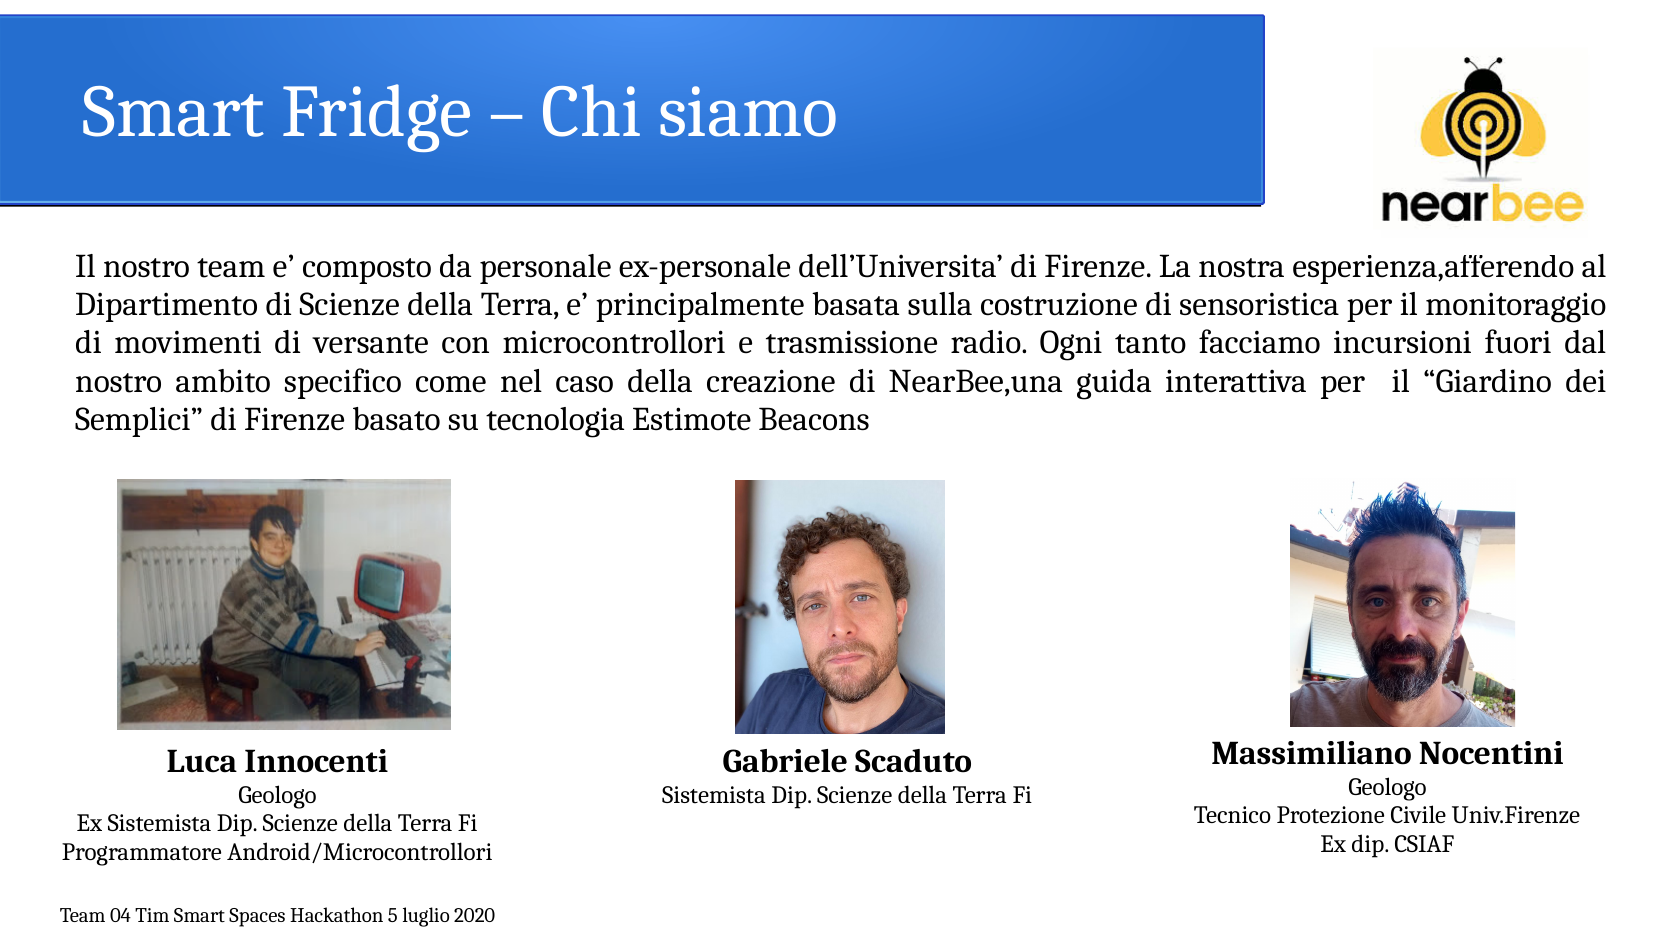

# Smart Fridge – Chi siamo
Il nostro team e’ composto da personale ex-personale dell’Universita’ di Firenze. La nostra esperienza,afferendo al Dipartimento di Scienze della Terra, e’ principalmente basata sulla costruzione di sensoristica per il monitoraggio di movimenti di versante con microcontrollori e trasmissione radio. Ogni tanto facciamo incursioni fuori dal nostro ambito specifico come nel caso della creazione di NearBee,una guida interattiva per il “Giardino dei Semplici” di Firenze basato su tecnologia Estimote Beacons
Massimiliano Nocentini
Geologo
Tecnico Protezione Civile Univ.Firenze
Ex dip. CSIAF
Luca Innocenti
Geologo
Ex Sistemista Dip. Scienze della Terra Fi
Programmatore Android/Microcontrollori
Gabriele Scaduto
Sistemista Dip. Scienze della Terra Fi
Team 04 Tim Smart Spaces Hackathon 5 luglio 2020